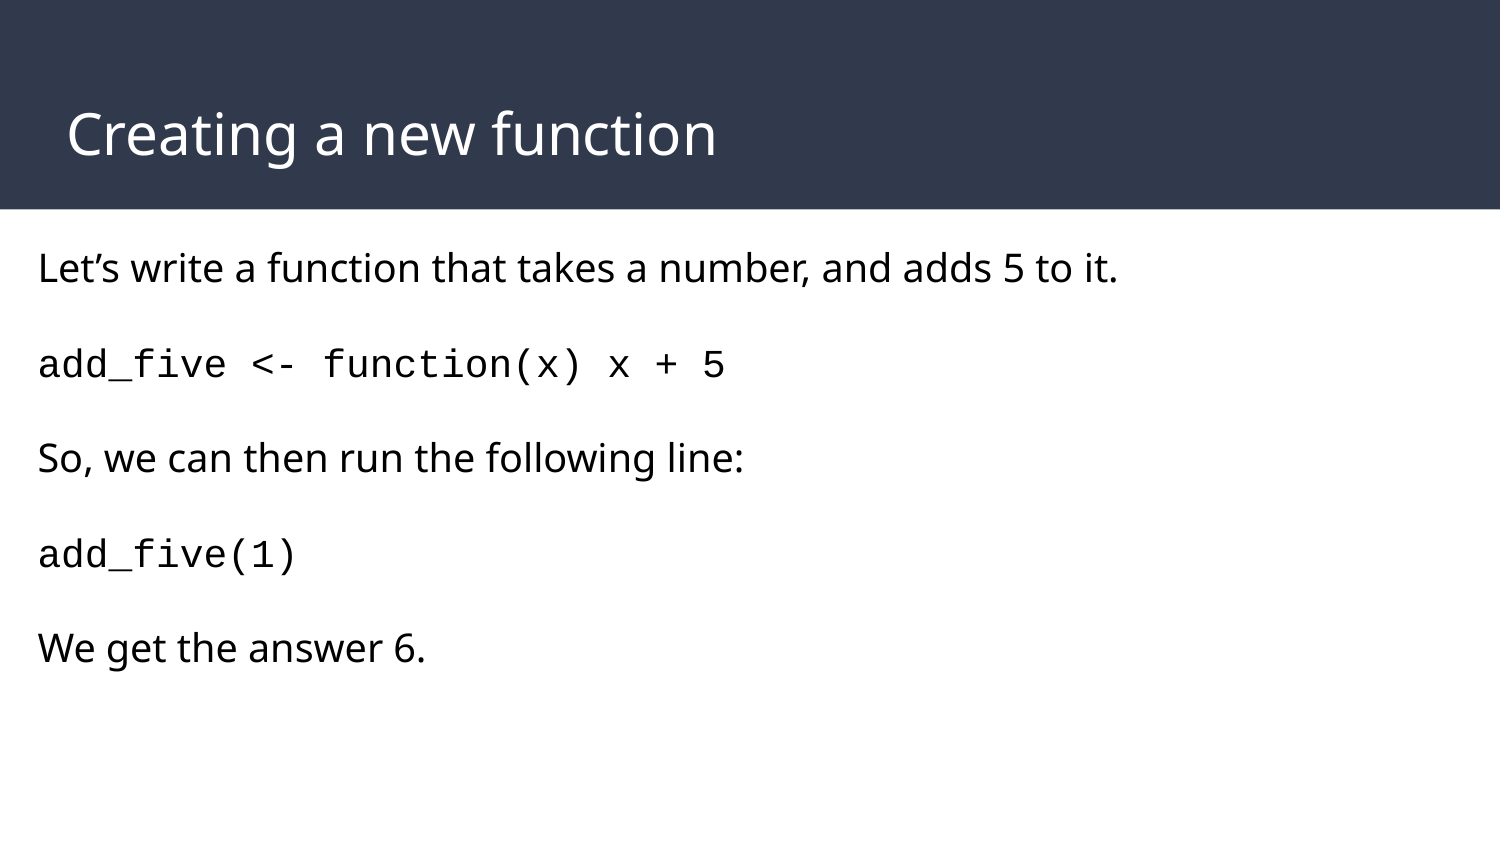

# Creating a new function
Let’s write a function that takes a number, and adds 5 to it.
add_five <- function(x) x + 5
So, we can then run the following line:
add_five(1)
We get the answer 6.